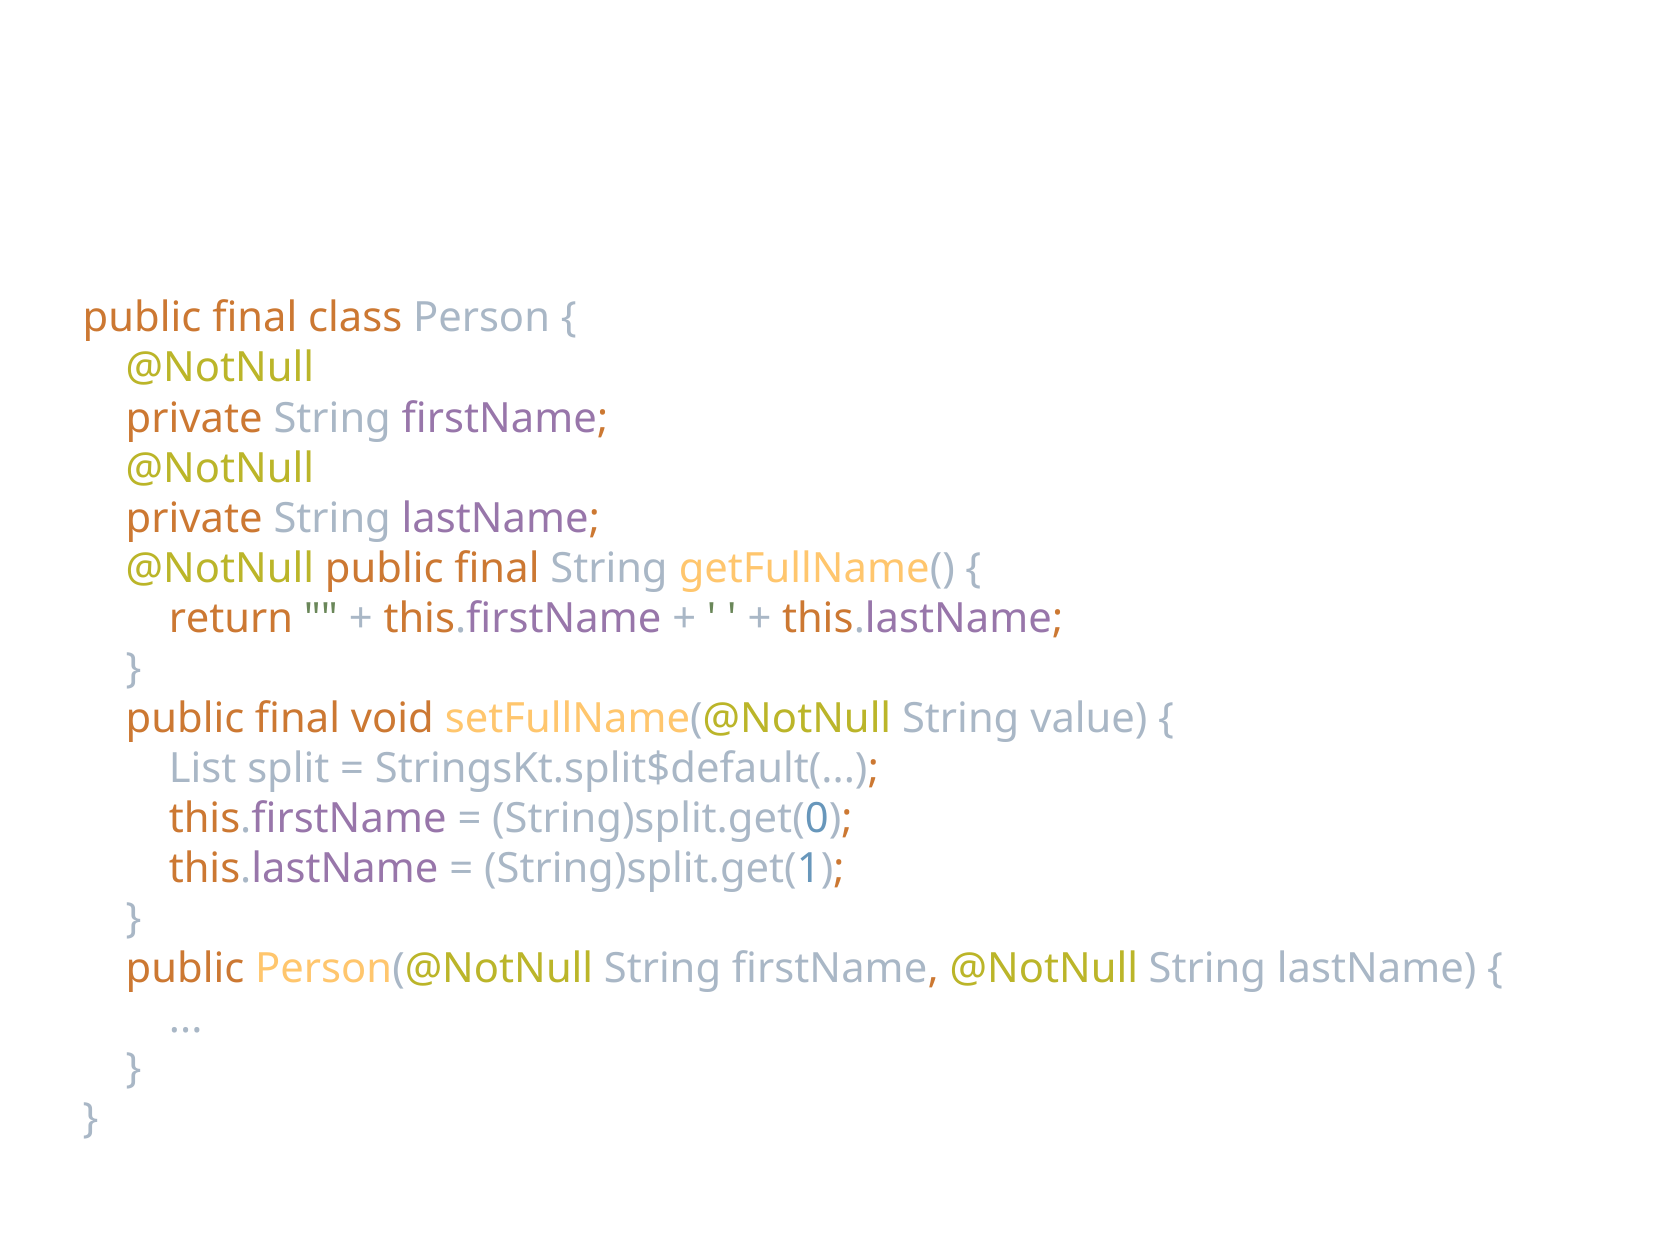

Properties
public final class Person {
 @NotNull
 private String firstName;
 @NotNull
 private String lastName;
 @NotNull public final String getFullName() {
 return "" + this.firstName + ' ' + this.lastName;
 }
 public final void setFullName(@NotNull String value) {
 List split = StringsKt.split$default(...);
 this.firstName = (String)split.get(0);
 this.lastName = (String)split.get(1);
 }
 public Person(@NotNull String firstName, @NotNull String lastName) {
 ...
 }
}